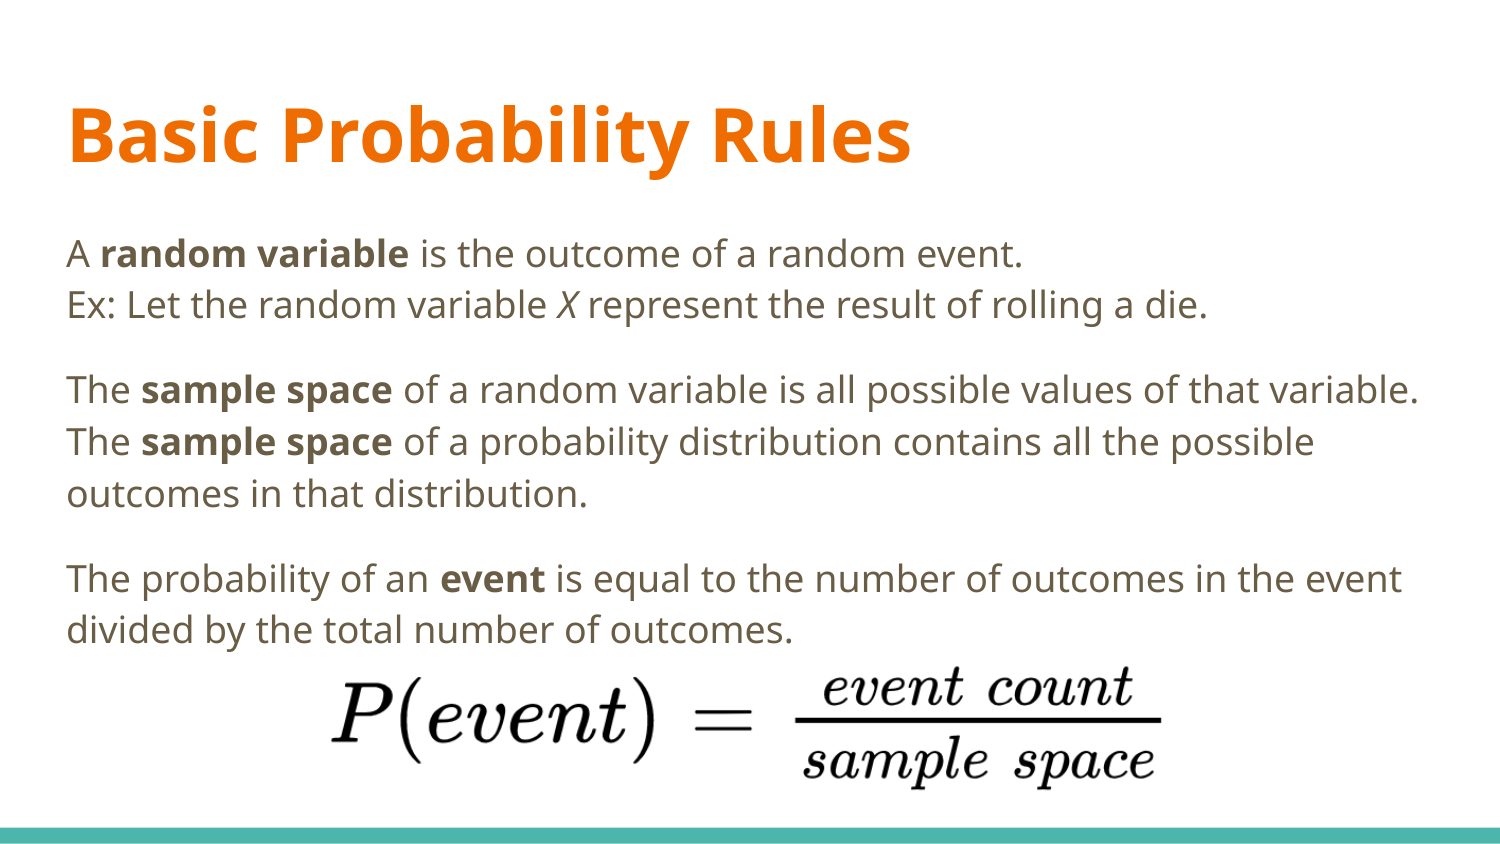

# Basic Probability Rules
A random variable is the outcome of a random event.
Ex: Let the random variable X represent the result of rolling a die.
The sample space of a random variable is all possible values of that variable. The sample space of a probability distribution contains all the possible outcomes in that distribution.
The probability of an event is equal to the number of outcomes in the event divided by the total number of outcomes.